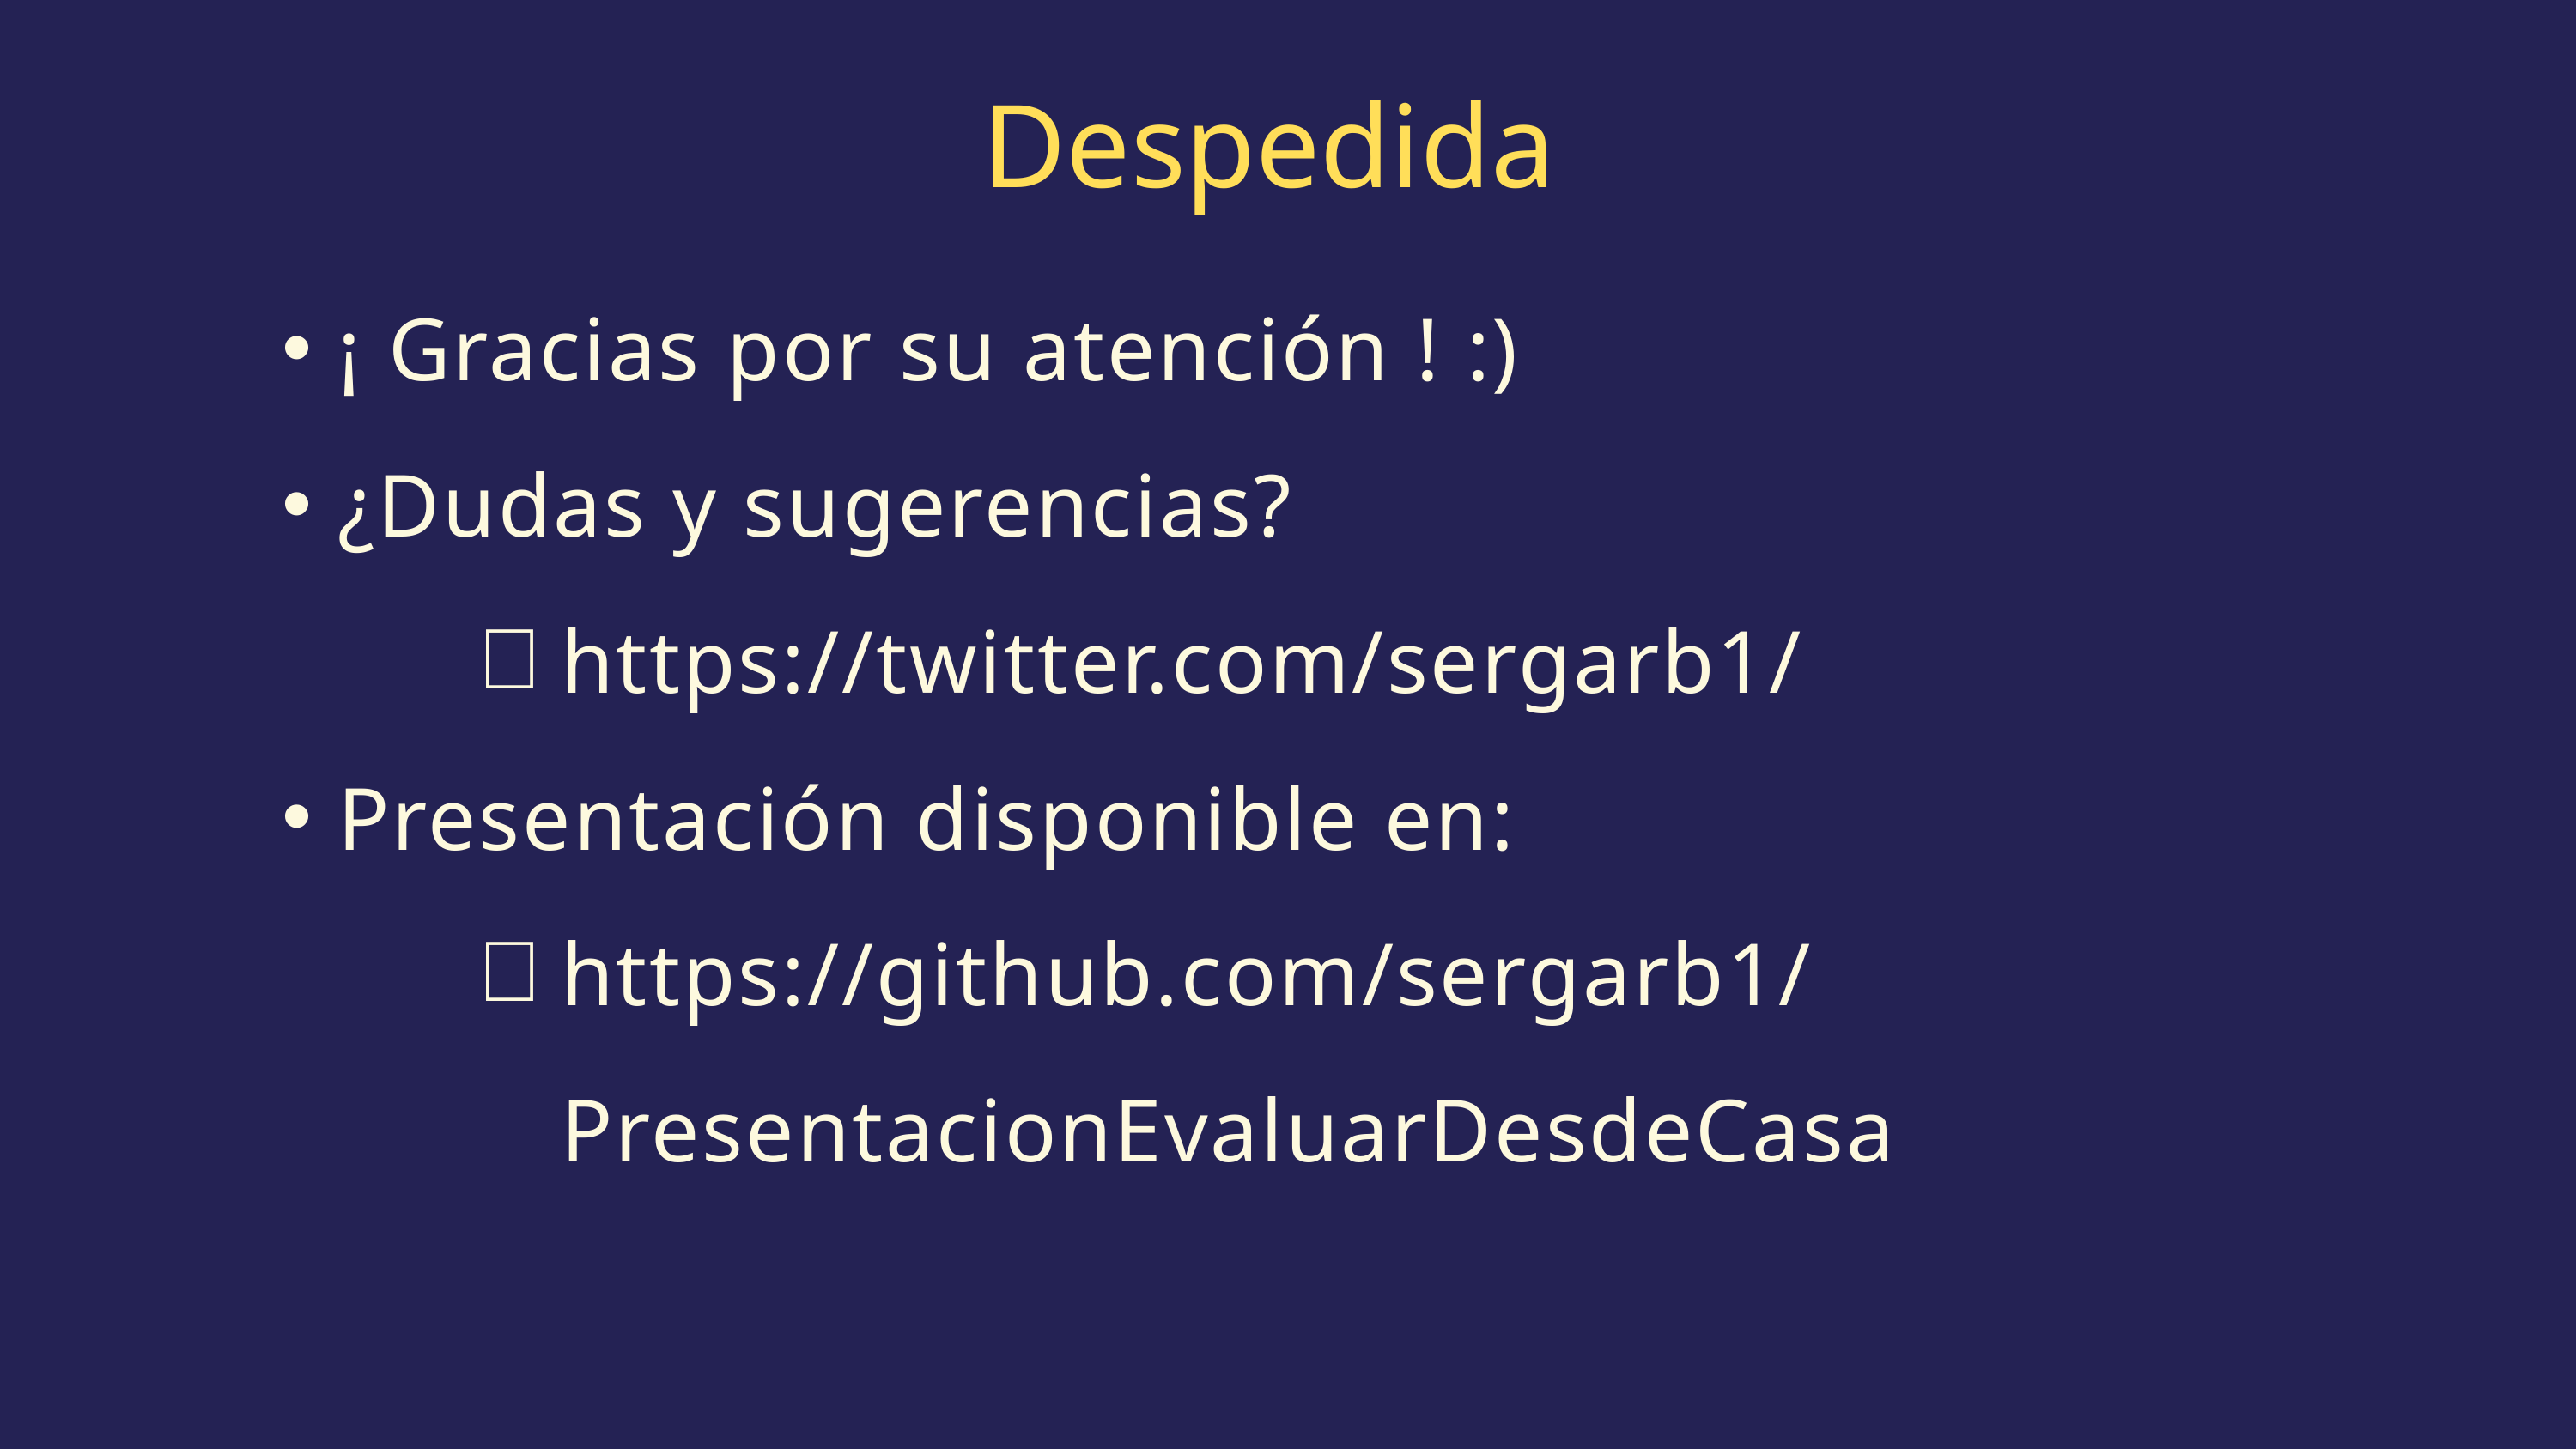

Despedida
¡ Gracias por su atención ! :)
¿Dudas y sugerencias?
https://twitter.com/sergarb1/
Presentación disponible en:
https://github.com/sergarb1/PresentacionEvaluarDesdeCasa